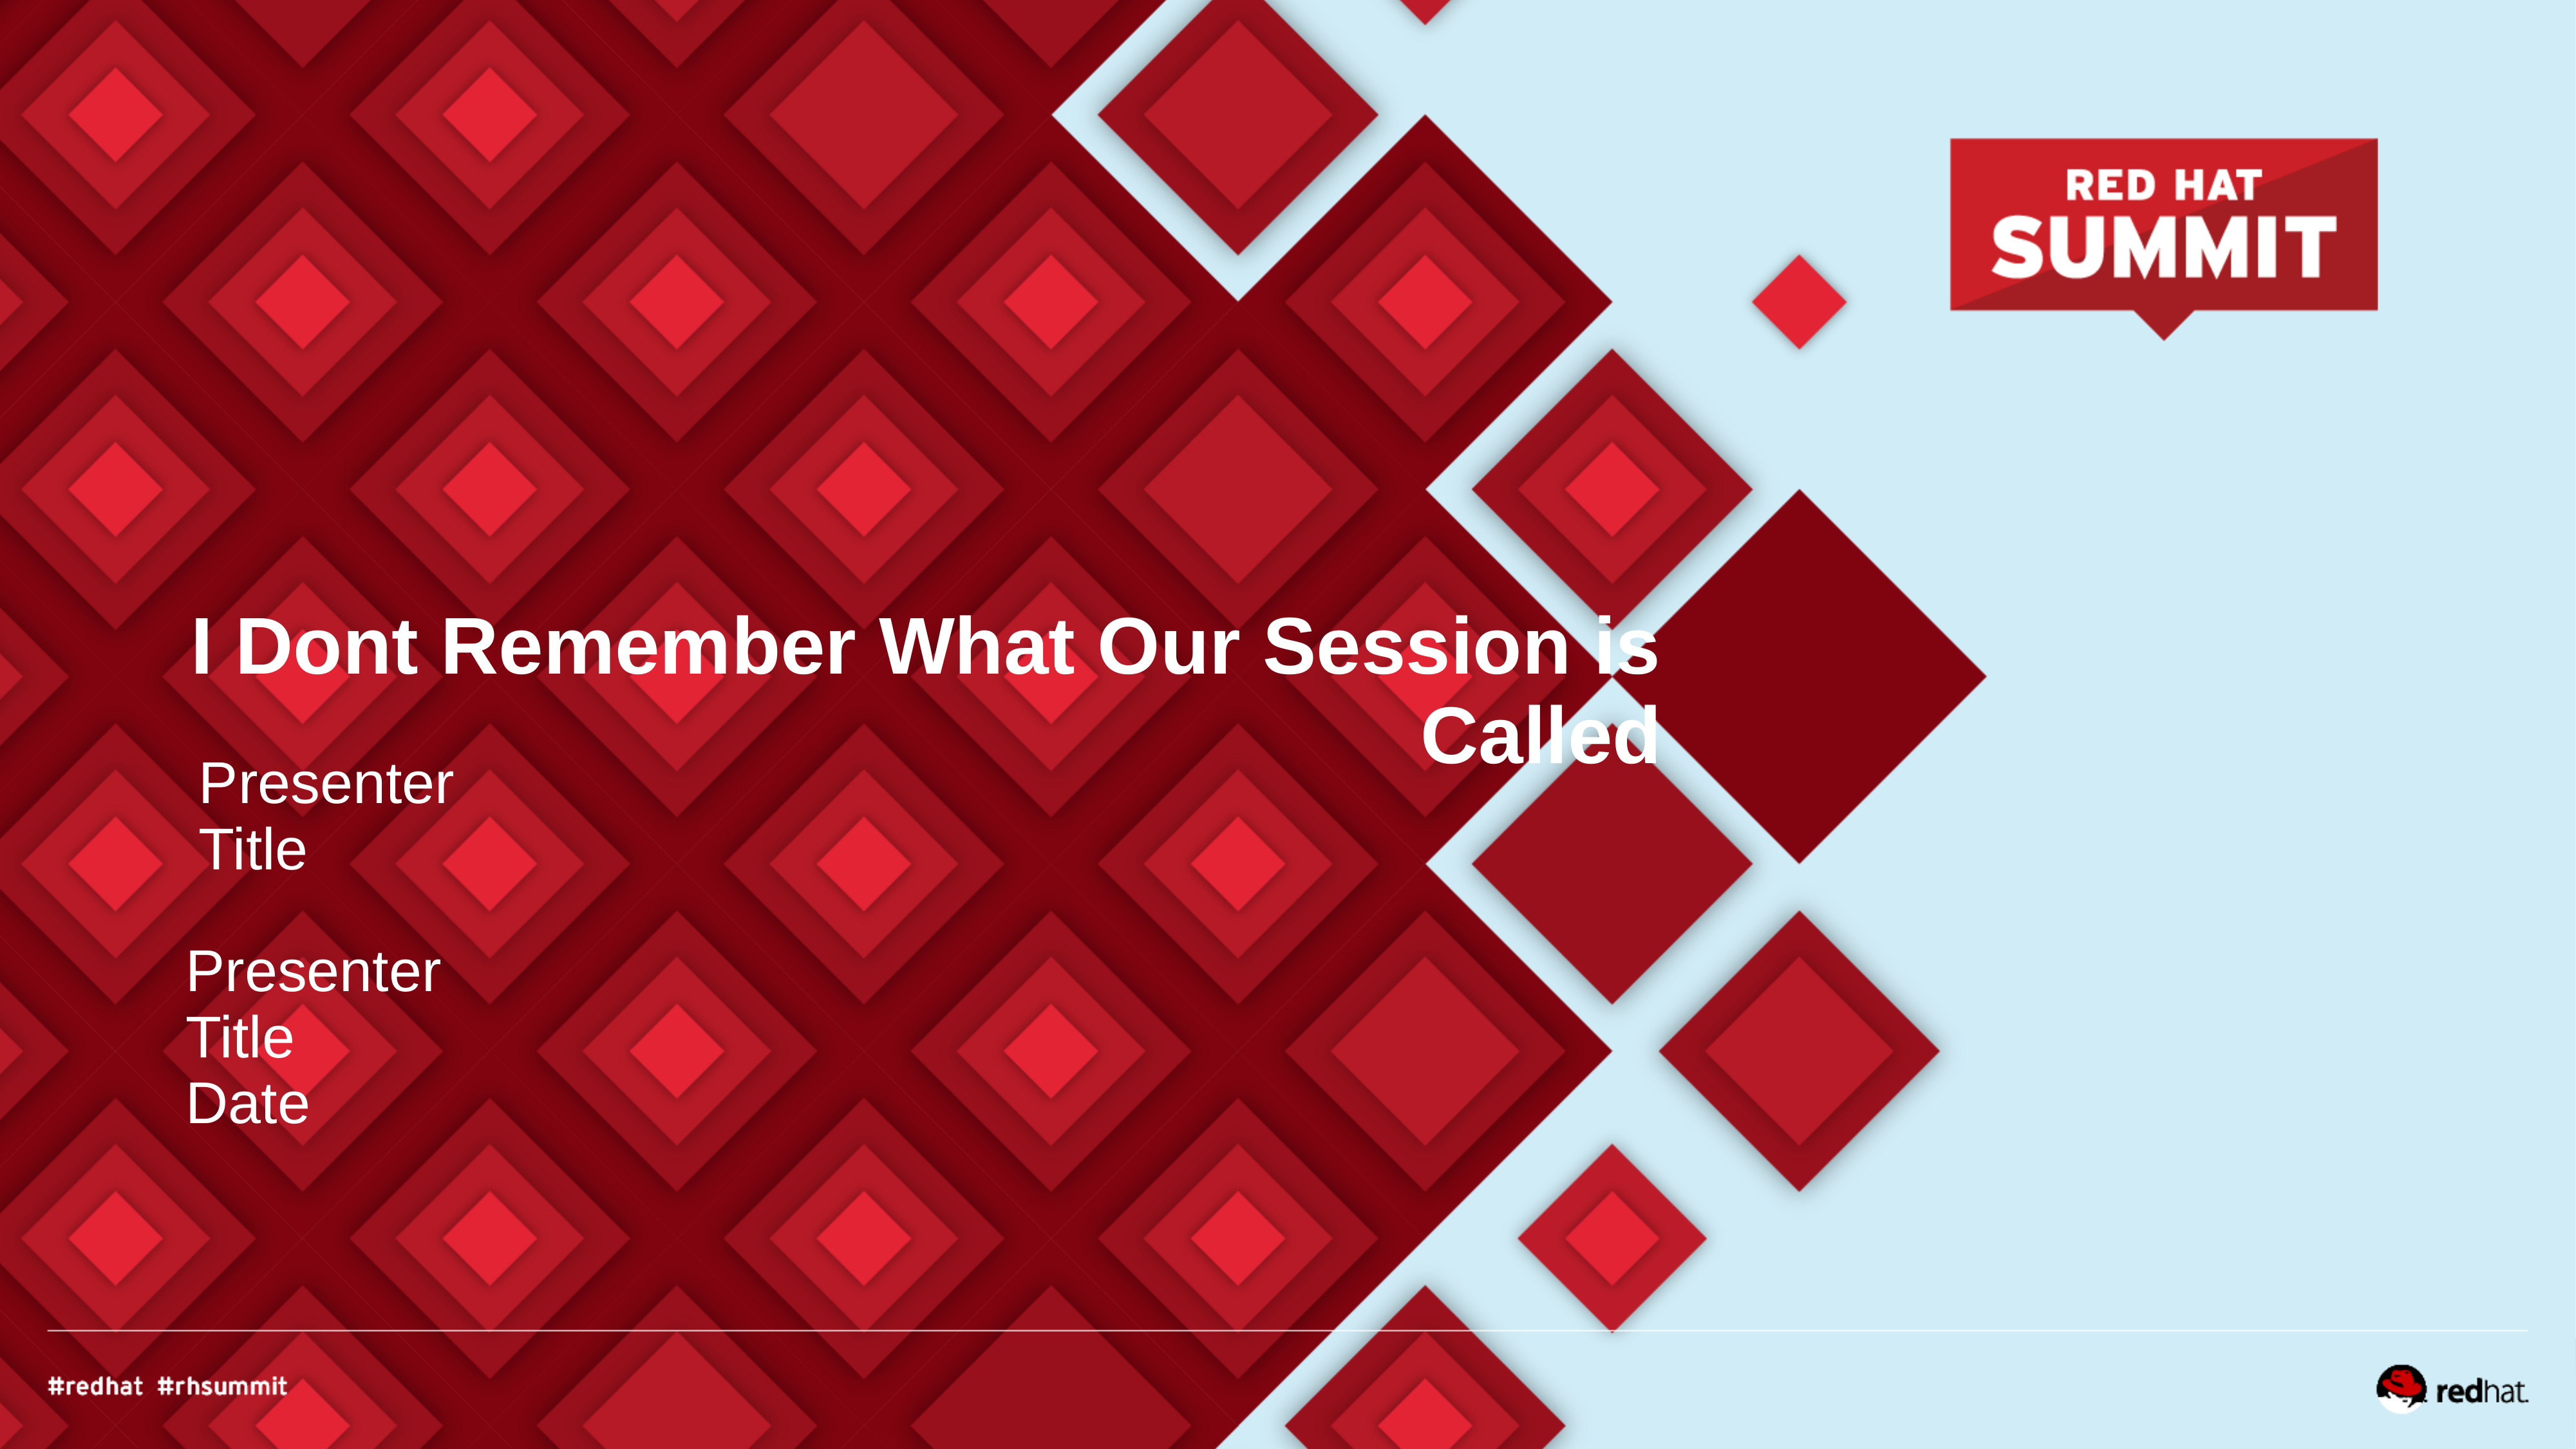

I Dont Remember What Our Session is Called
Presenter
Title
Presenter
Title
Date